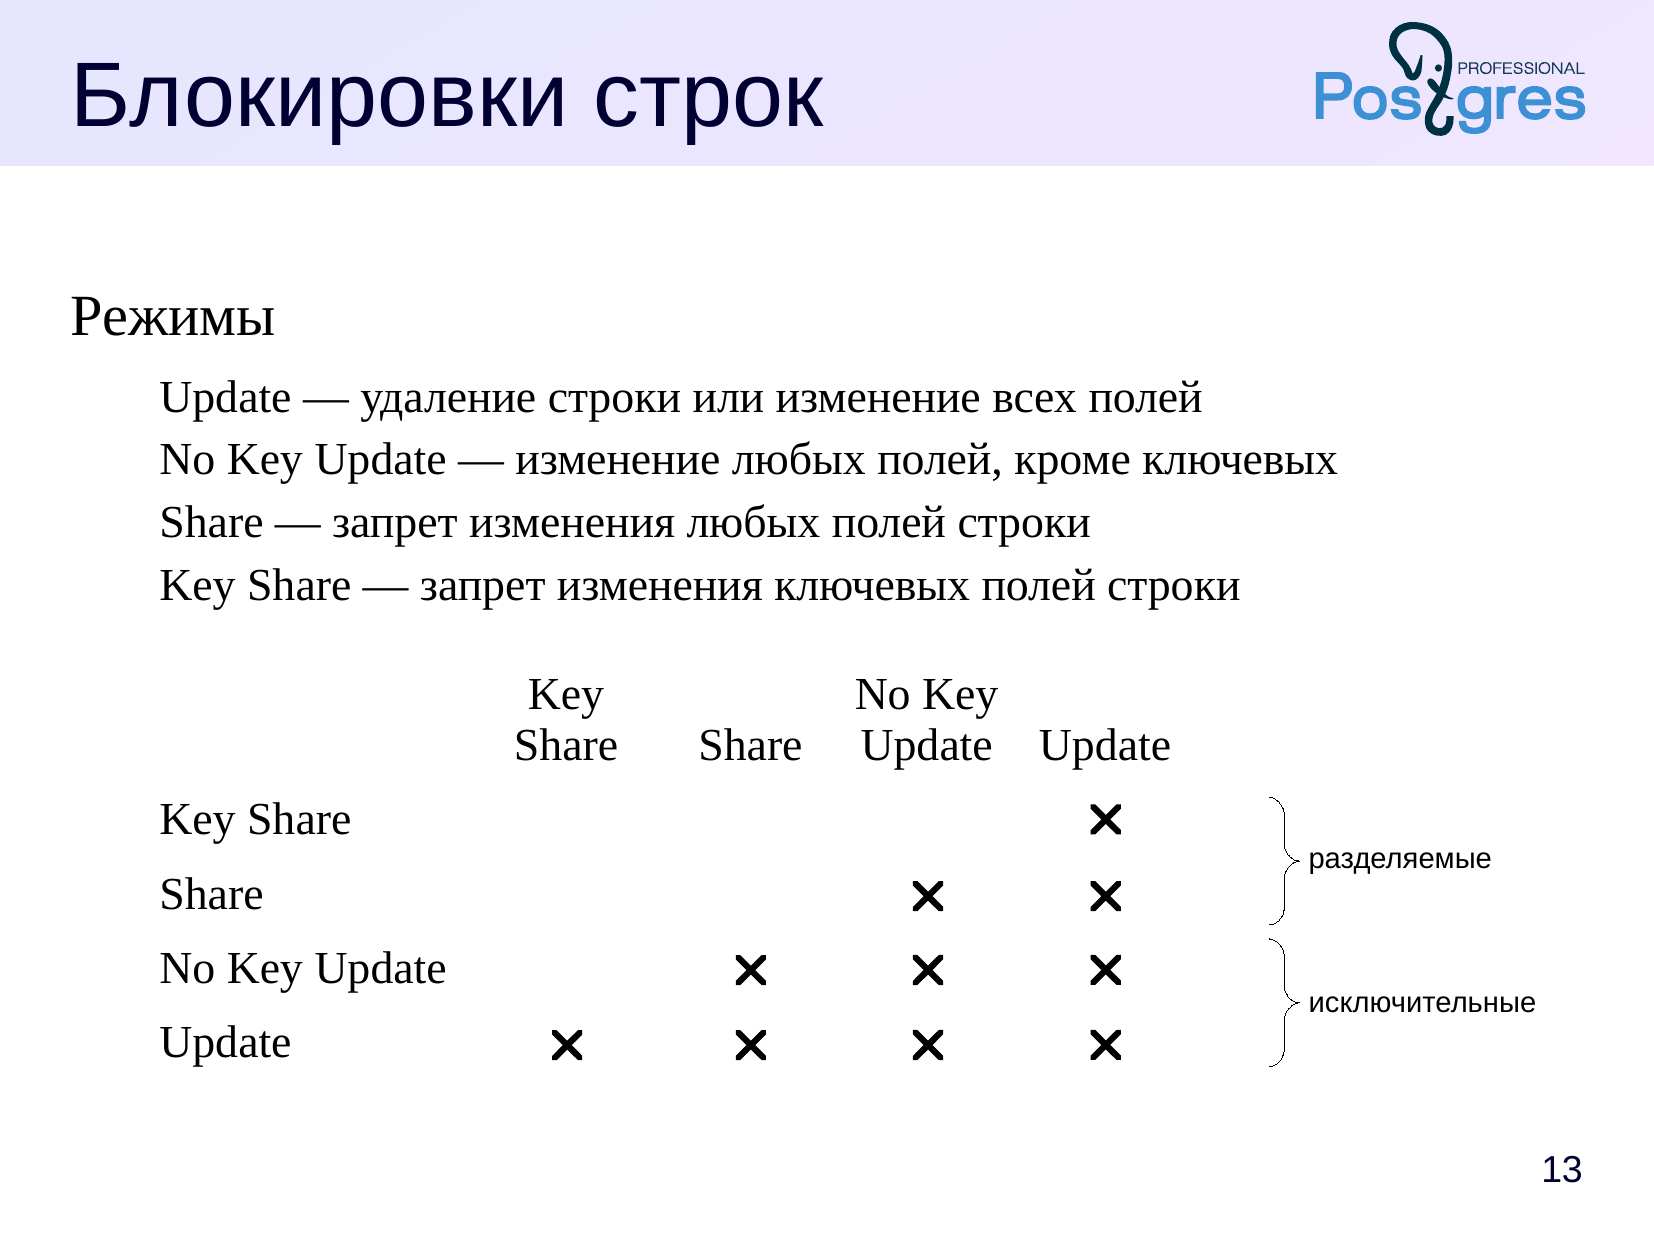

# Блокировки строк
Режимы
Update — удаление строки или изменение всех полей
No Key Update — изменение любых полей, кроме ключевых
Share — запрет изменения любых полей строки
Key Share — запрет изменения ключевых полей строки
	Key		No Key
	Share	Share	Update	Update
Key Share
Share
No Key Update
Update
разделяемые
исключительные